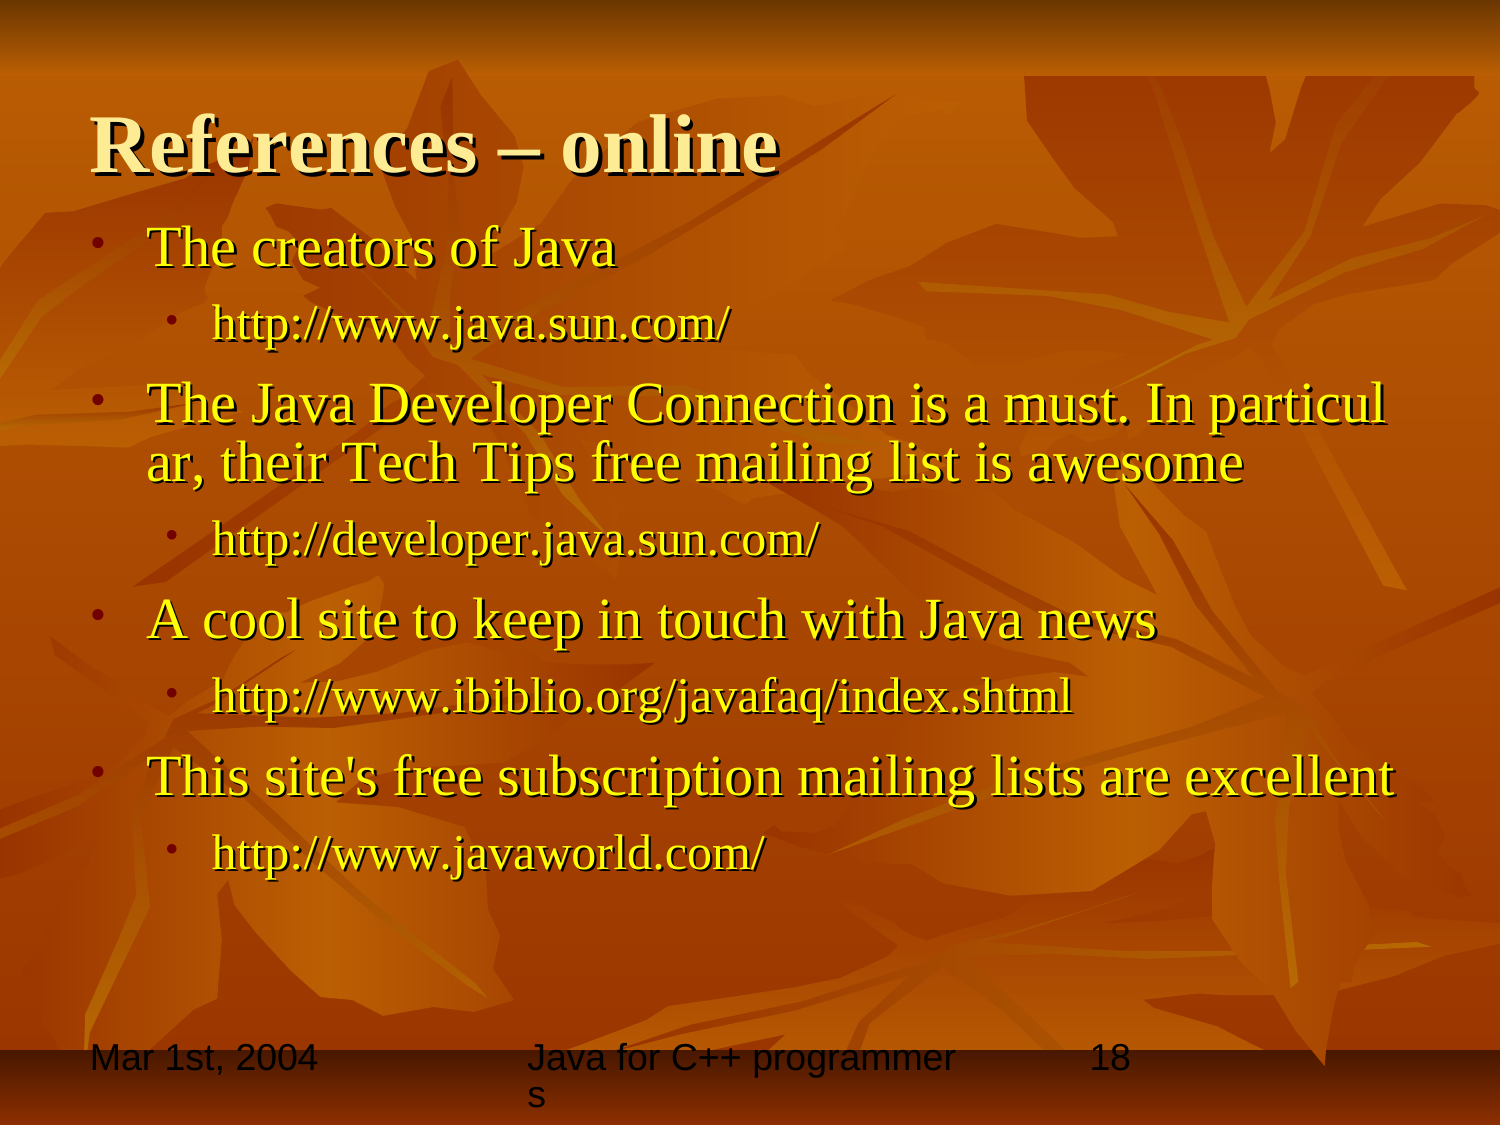

# References – online
The creators of Java
http://www.java.sun.com/
The Java Developer Connection is a must. In particular, their Tech Tips free mailing list is awesome
http://developer.java.sun.com/
A cool site to keep in touch with Java news
http://www.ibiblio.org/javafaq/index.shtml
This site's free subscription mailing lists are excellent
http://www.javaworld.com/
Mar 1st, 2004
Java for C++ programmers
18